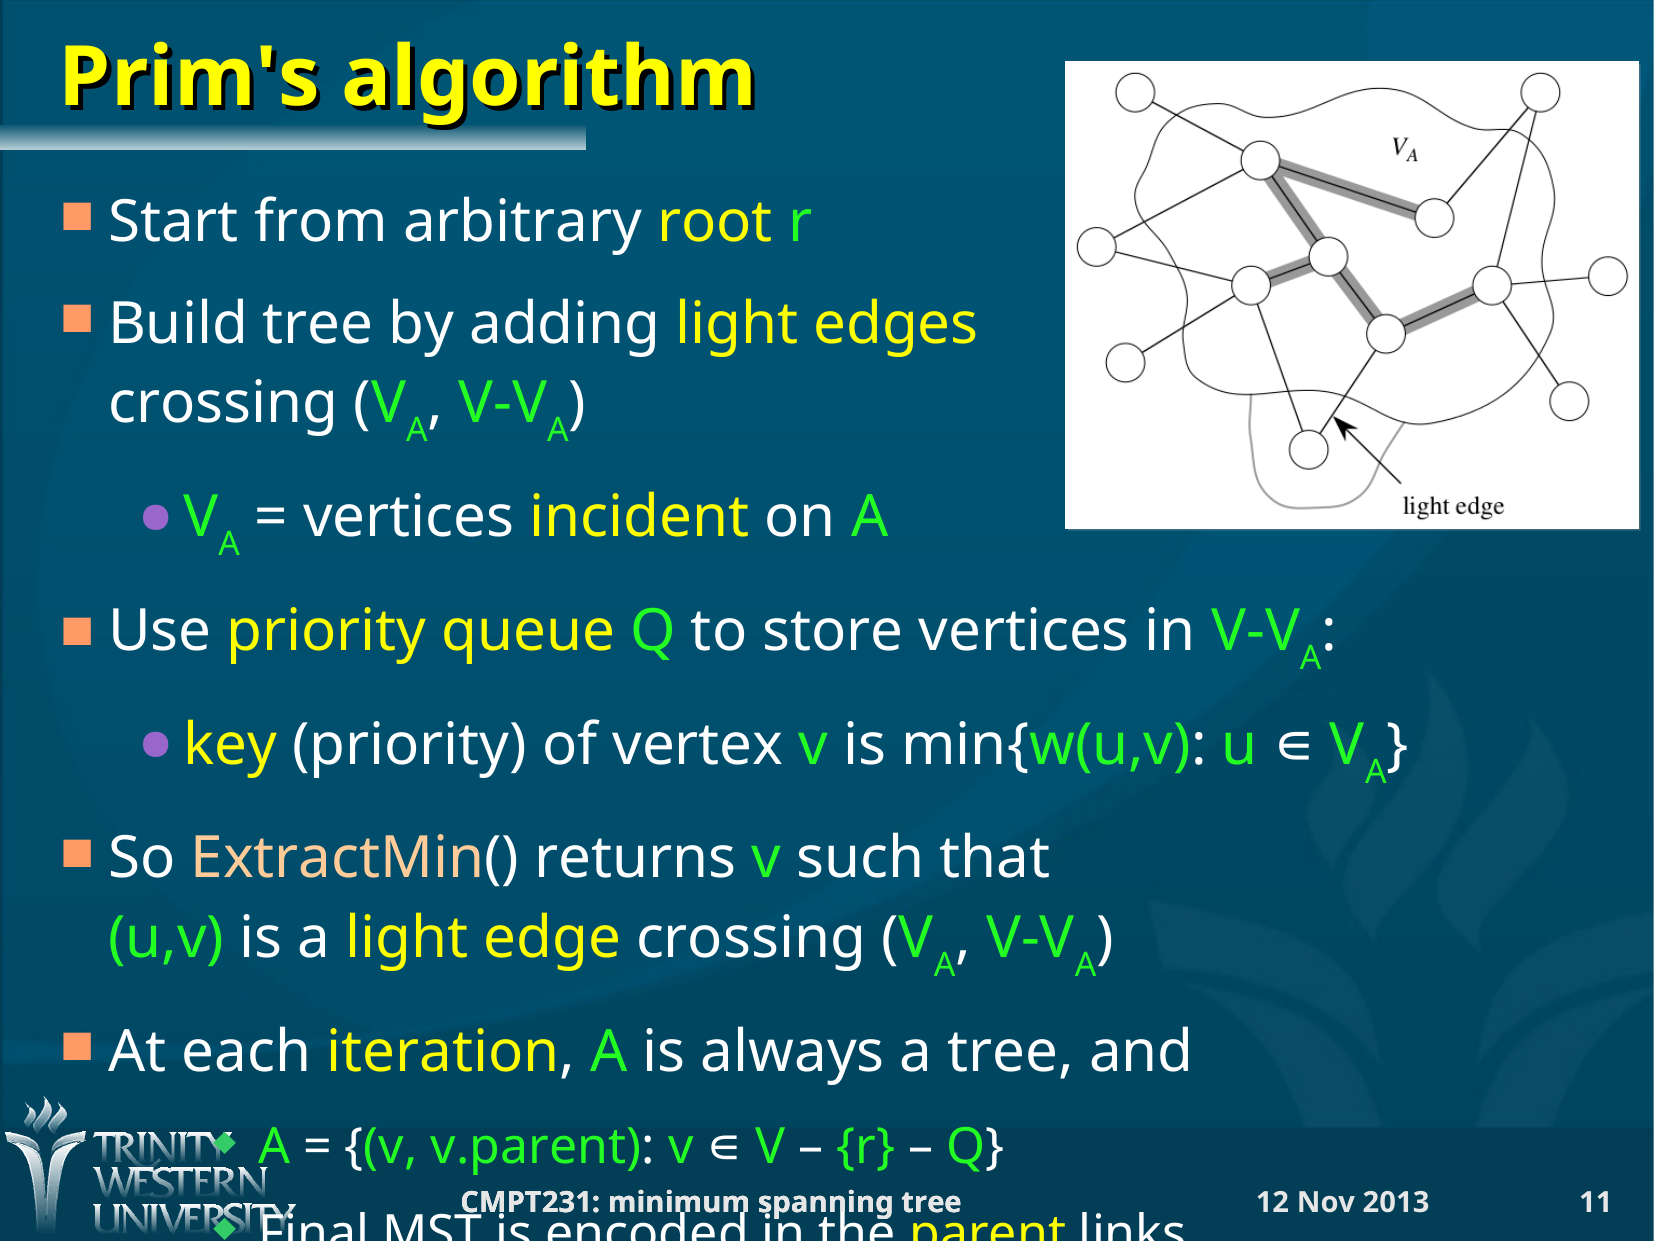

# Prim's algorithm
Start from arbitrary root r
Build tree by adding light edges
crossing (VA, V-VA)
VA = vertices incident on A
Use priority queue Q to store vertices in V-VA:
key (priority) of vertex v is min{w(u,v): u ∊ VA}
So ExtractMin() returns v such that
(u,v) is a light edge crossing (VA, V-VA)
At each iteration, A is always a tree, and
A = {(v, v.parent): v ∊ V – {r} – Q}
Final MST is encoded in the parent links
CMPT231: minimum spanning tree
12 Nov 2013
11